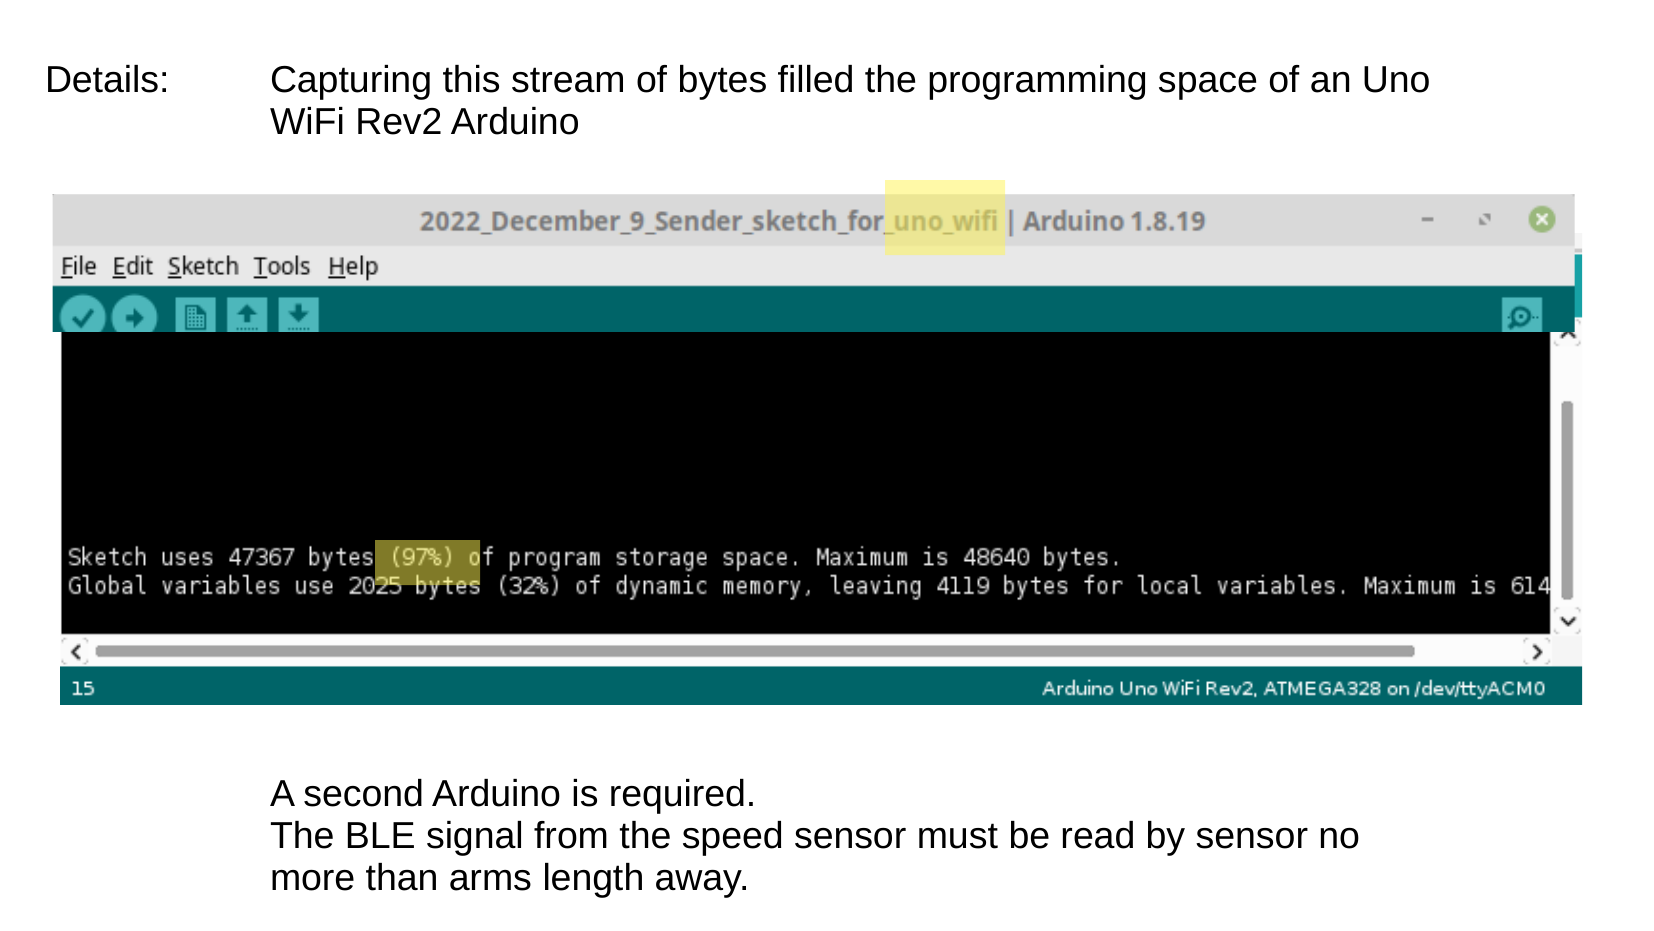

Details:		Capturing this stream of bytes filled the programming space of an Uno
			WiFi Rev2 Arduino
			A second Arduino is required.
			The BLE signal from the speed sensor must be read by sensor no
			more than arms length away.